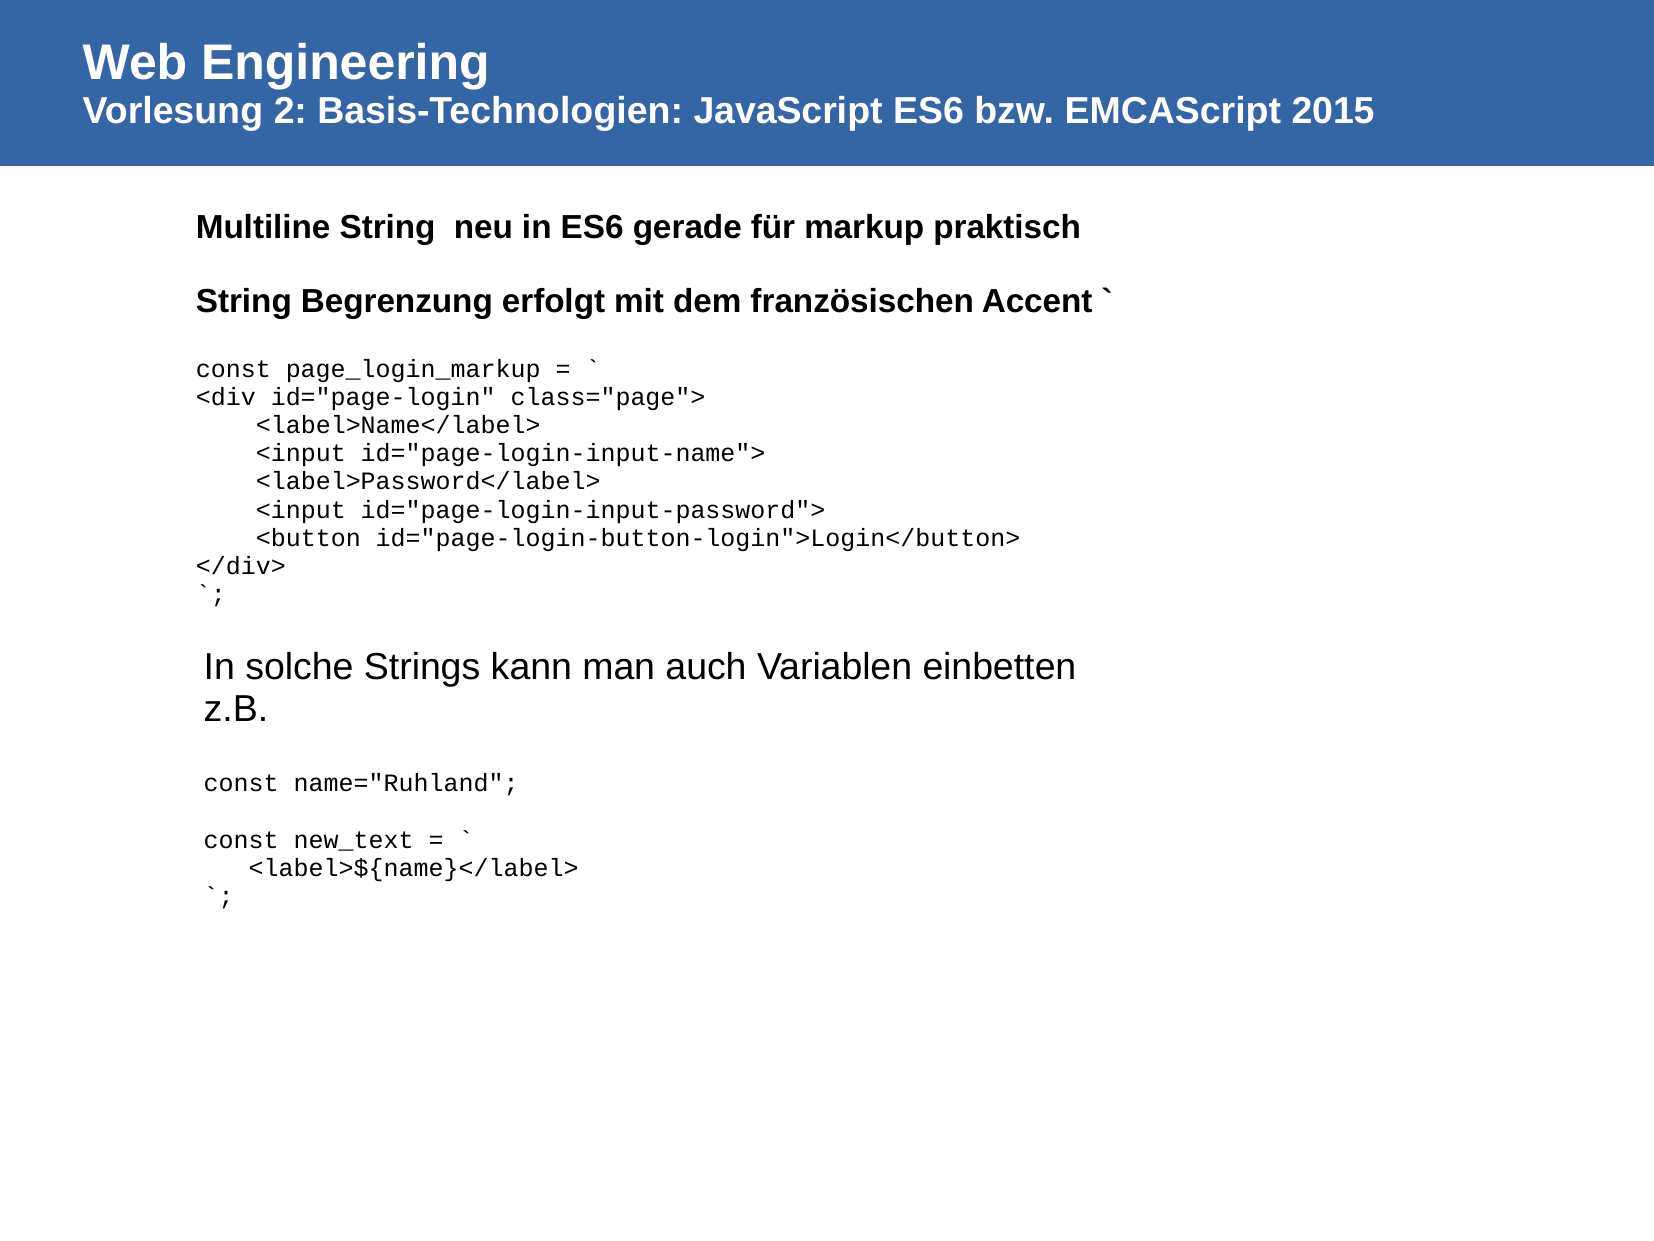

# Web Engineering Vorlesung 2: Basis-Technologien: JavaScript ES6 bzw. EMCAScript 2015
Multiline String neu in ES6 gerade für markup praktisch
String Begrenzung erfolgt mit dem französischen Accent `
const page_login_markup = `
<div id="page-login" class="page">
 <label>Name</label>
 <input id="page-login-input-name">
 <label>Password</label>
 <input id="page-login-input-password">
 <button id="page-login-button-login">Login</button>
</div>
`;
In solche Strings kann man auch Variablen einbetten
z.B.
const name="Ruhland";
const new_text = `
 <label>${name}</label>
`;